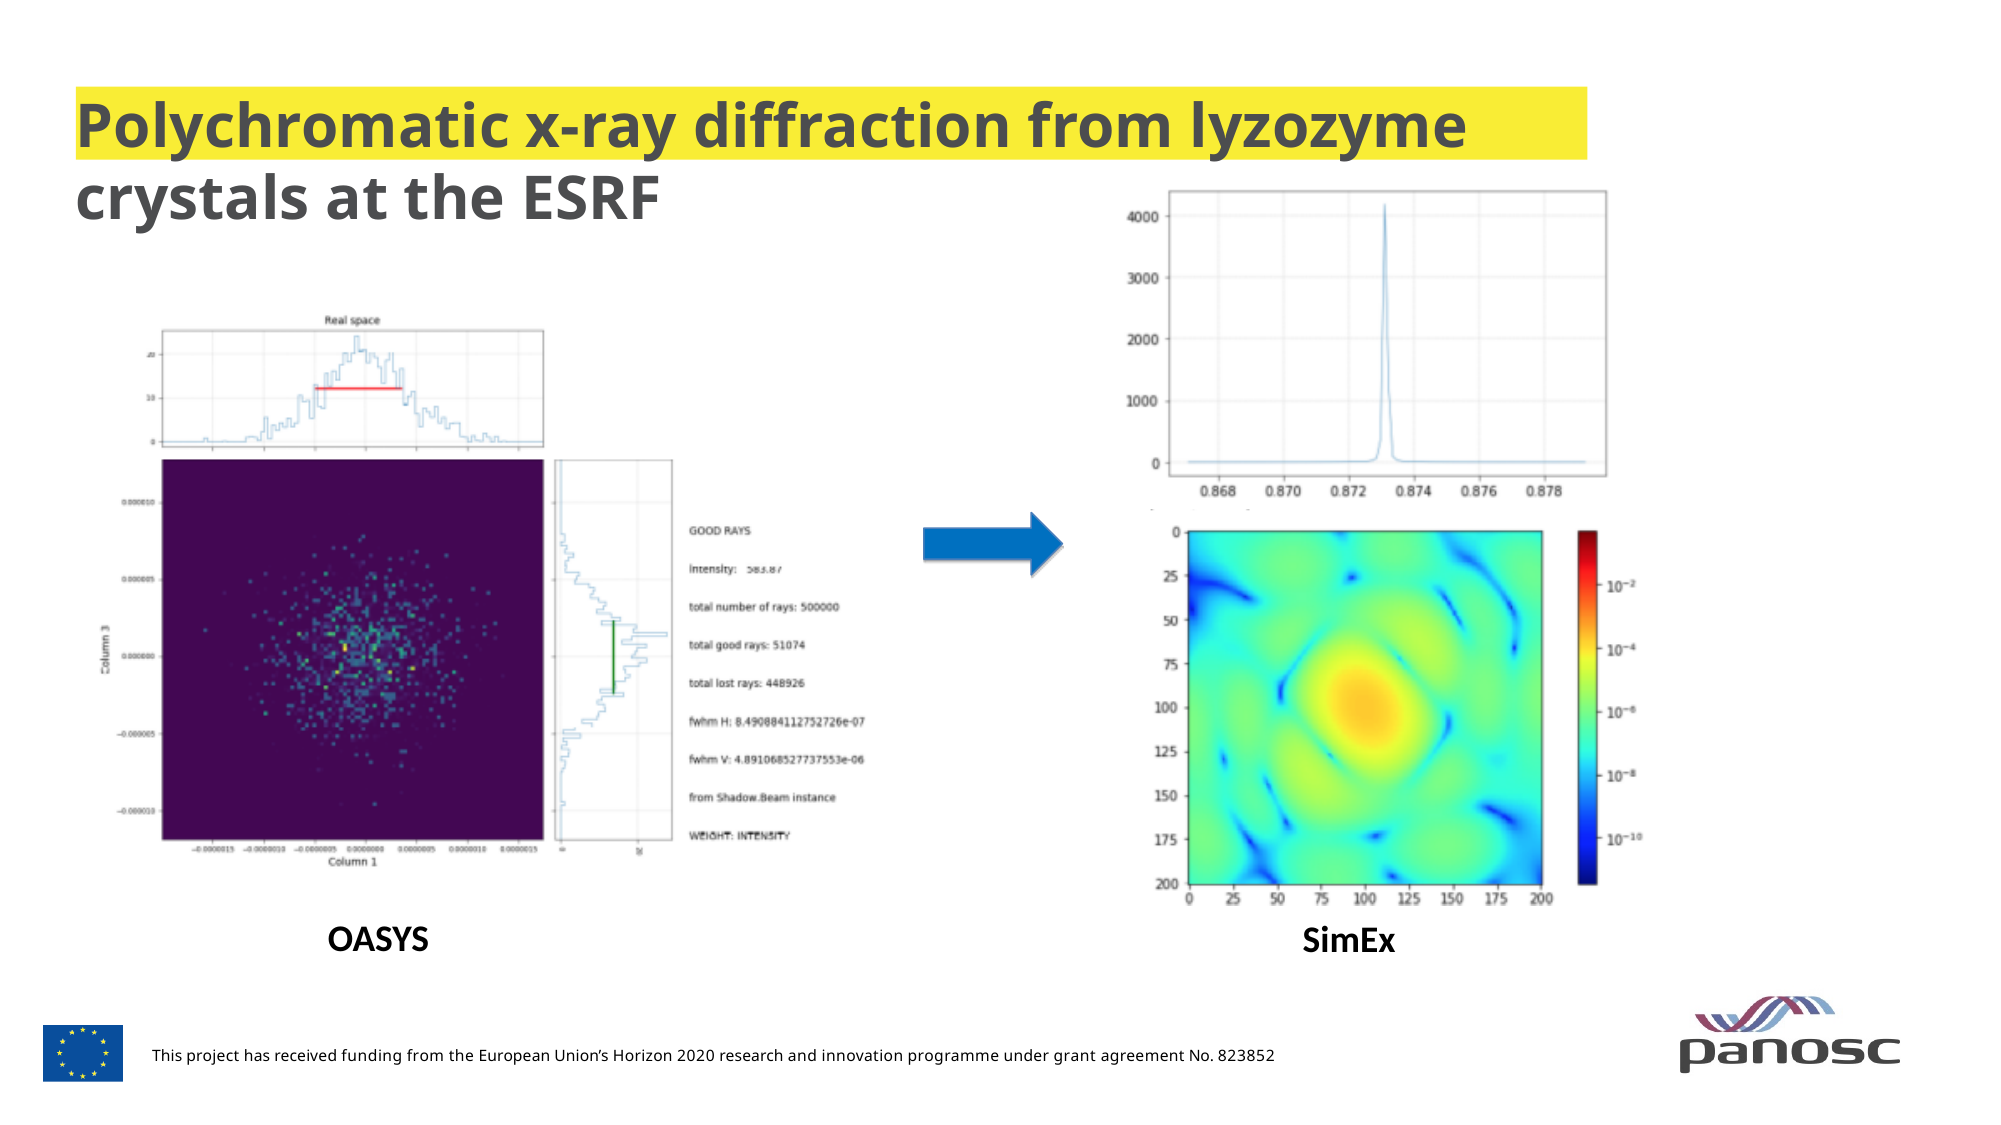

Polychromatic x-ray diffraction from lyzozyme crystals at the ESRF
OASYS
SimEx